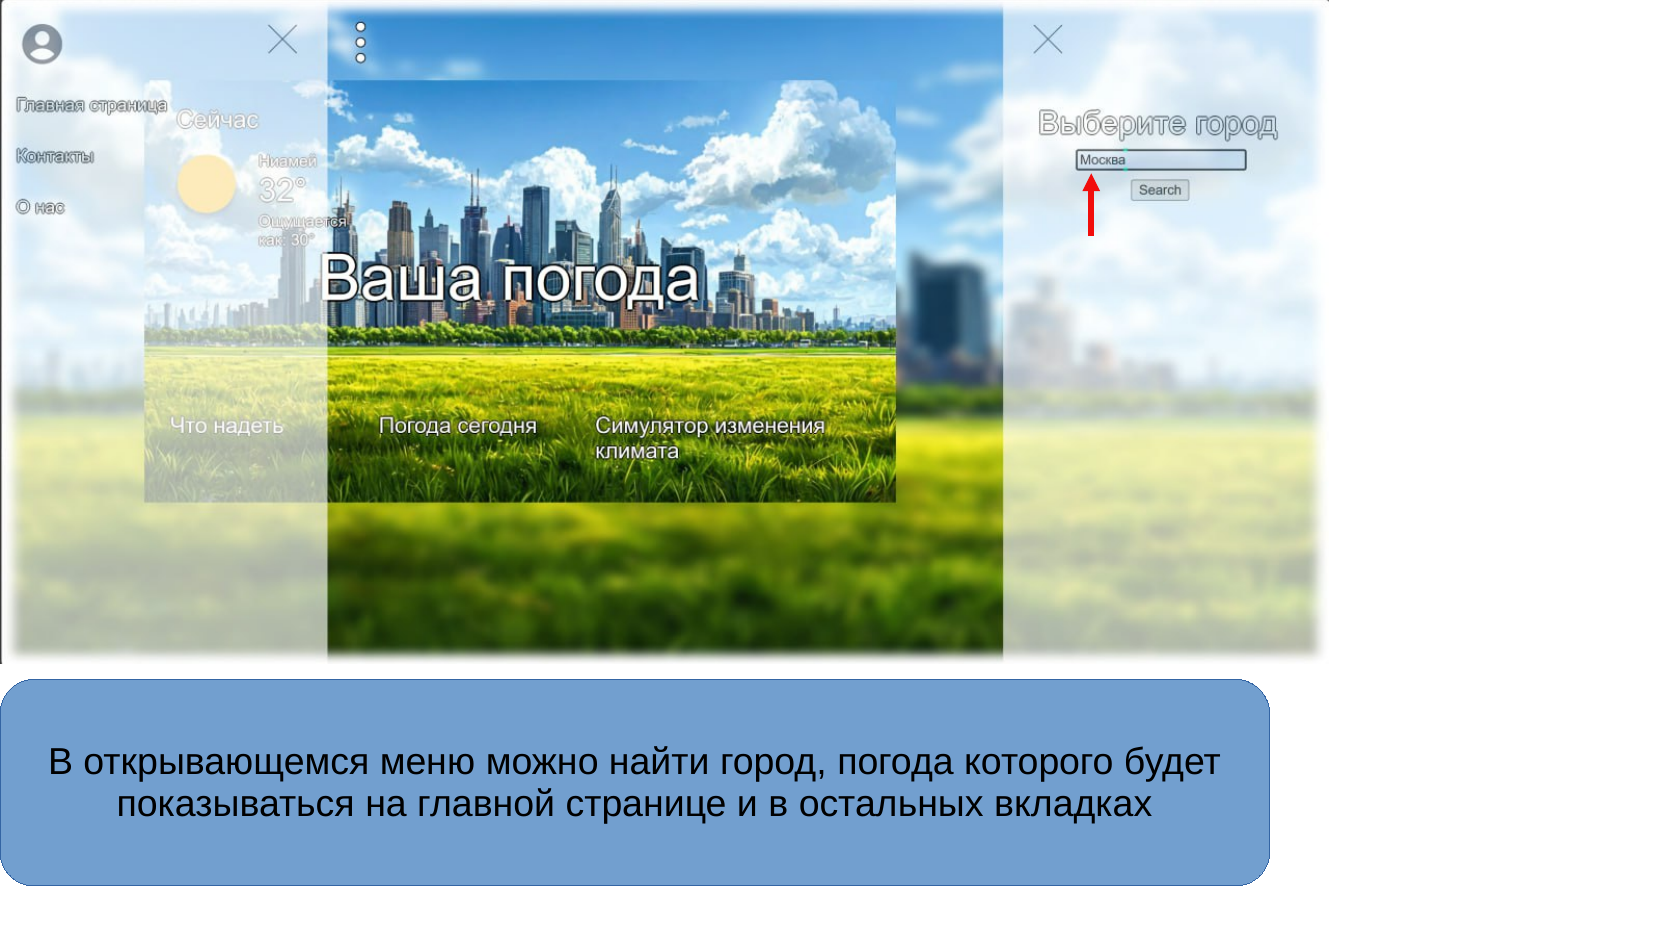

В открывающемся меню можно найти город, погода которого будет показываться на главной странице и в остальных вкладках